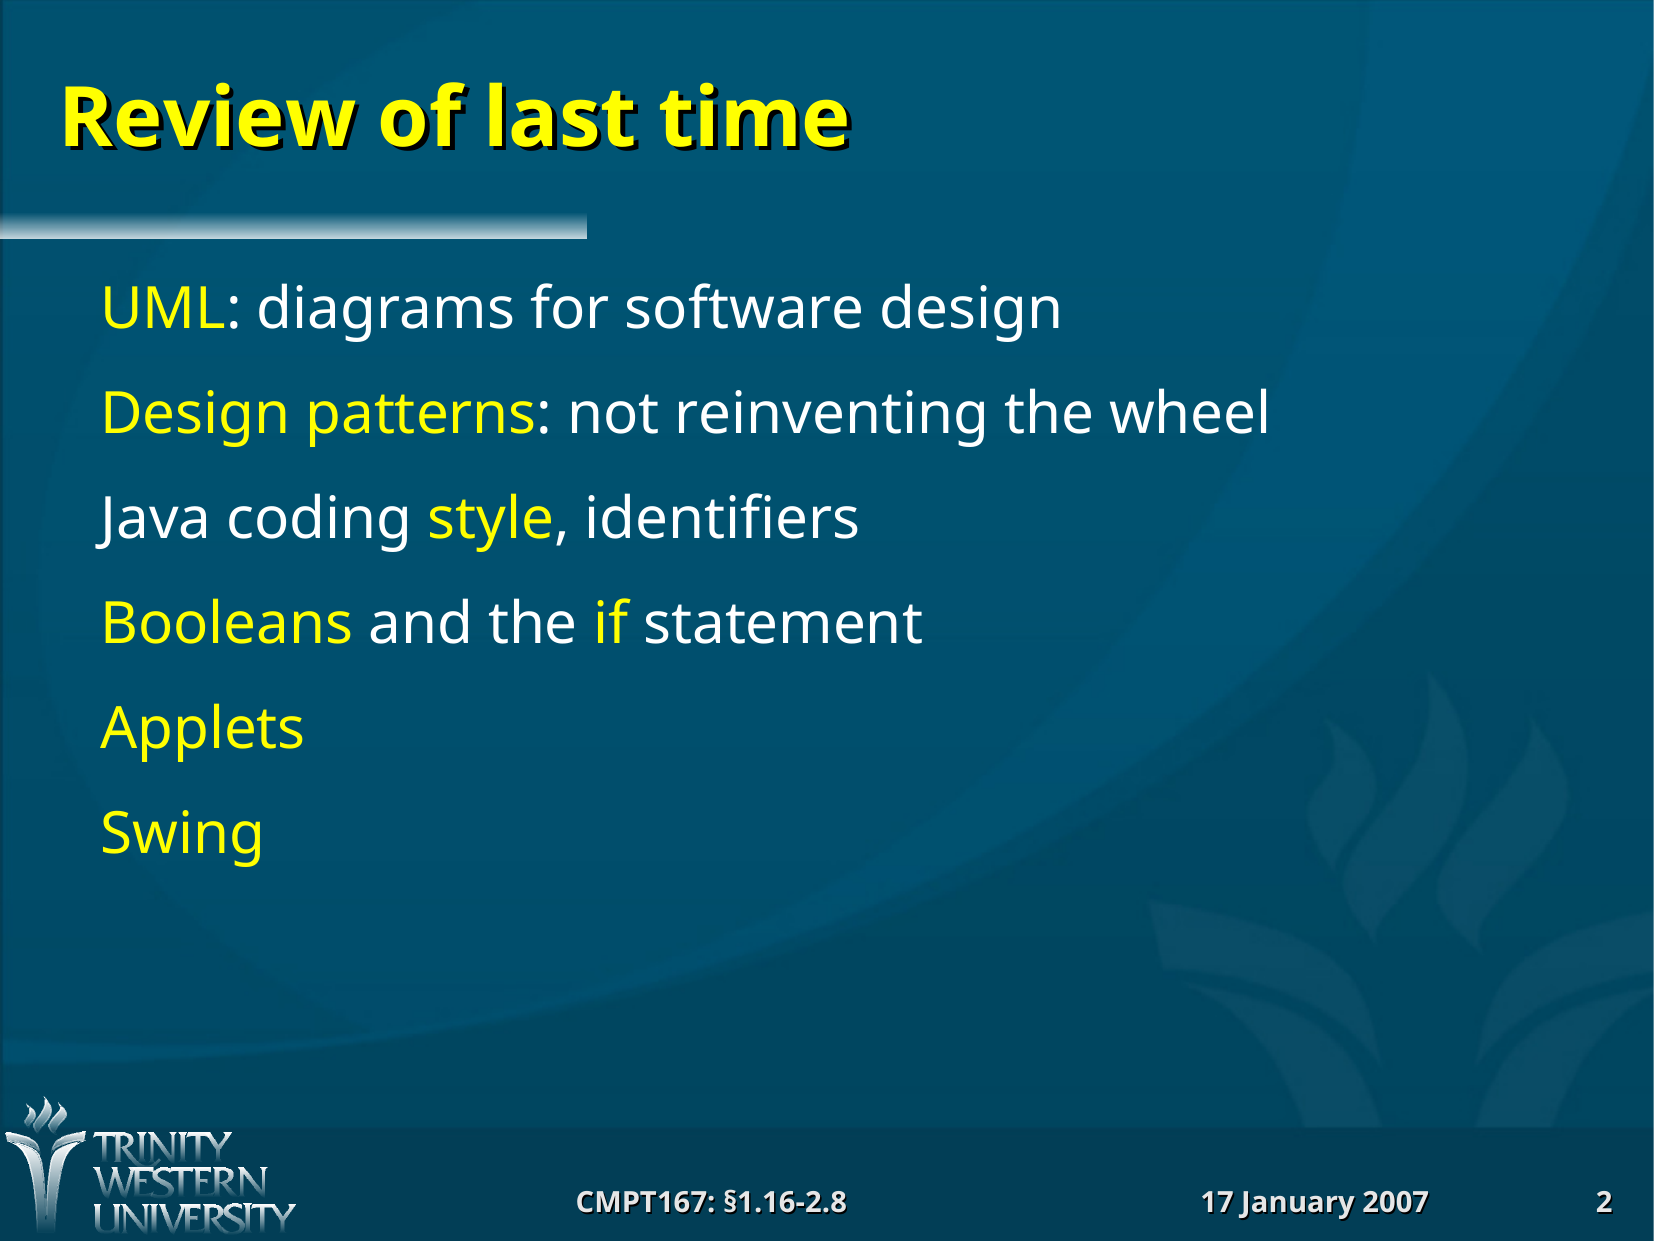

# Review of last time
UML: diagrams for software design
Design patterns: not reinventing the wheel
Java coding style, identifiers
Booleans and the if statement
Applets
Swing
CMPT167: §1.16-2.8
17 January 2007
2